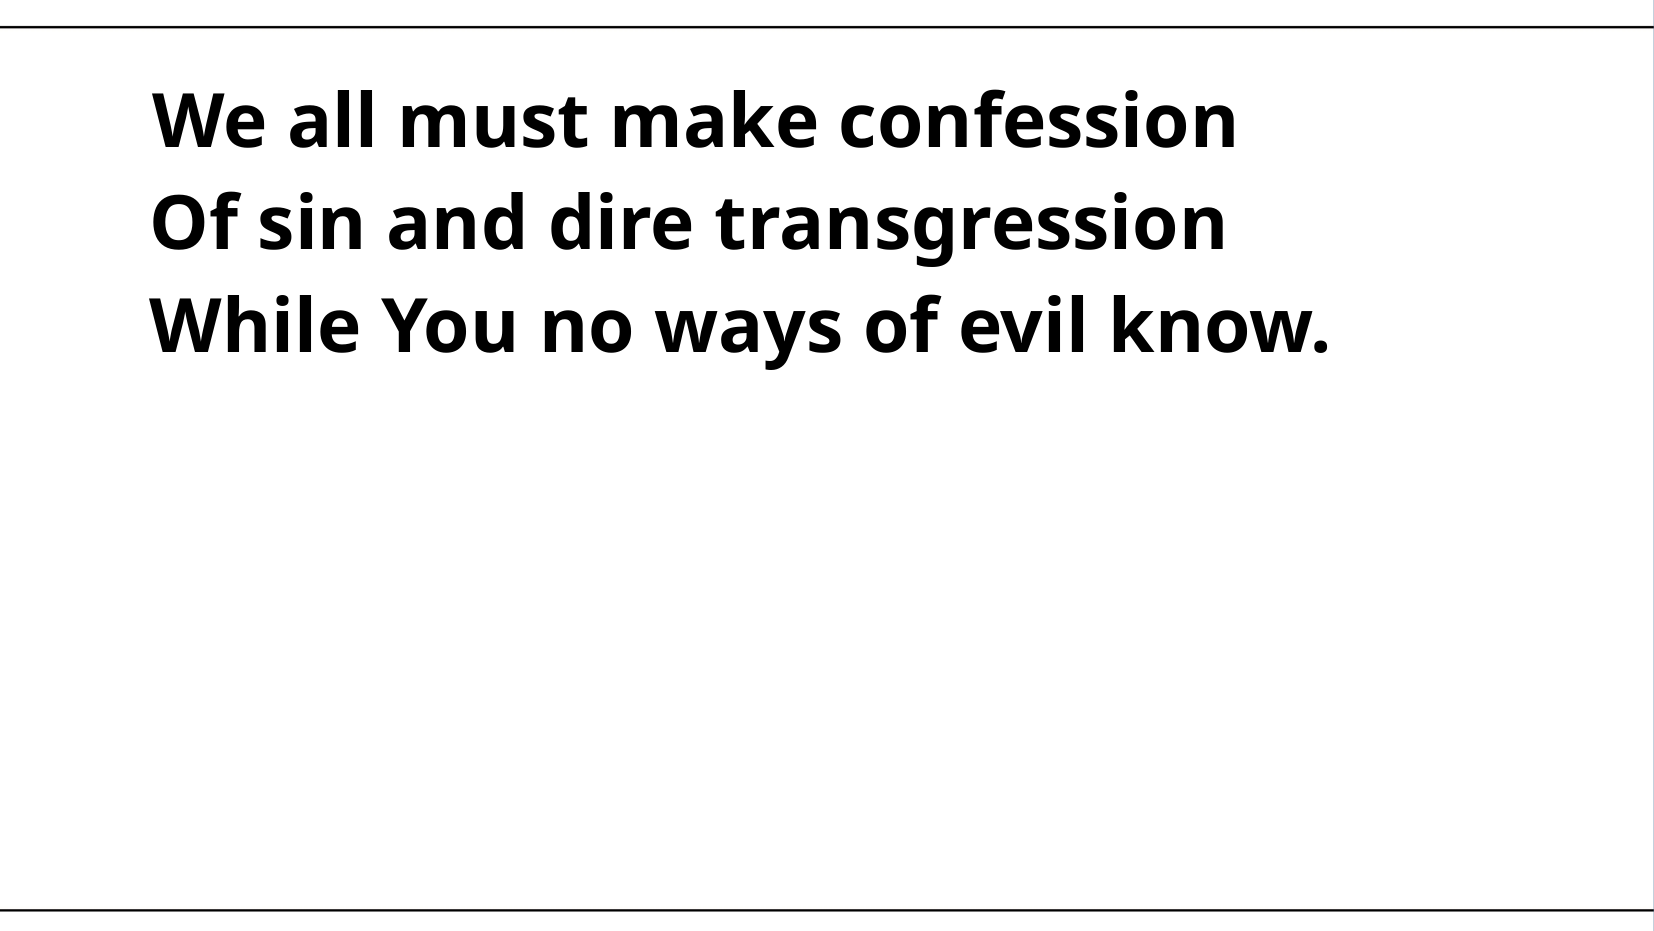

We all must make confession
Of sin and dire transgression
While You no ways of evil know.